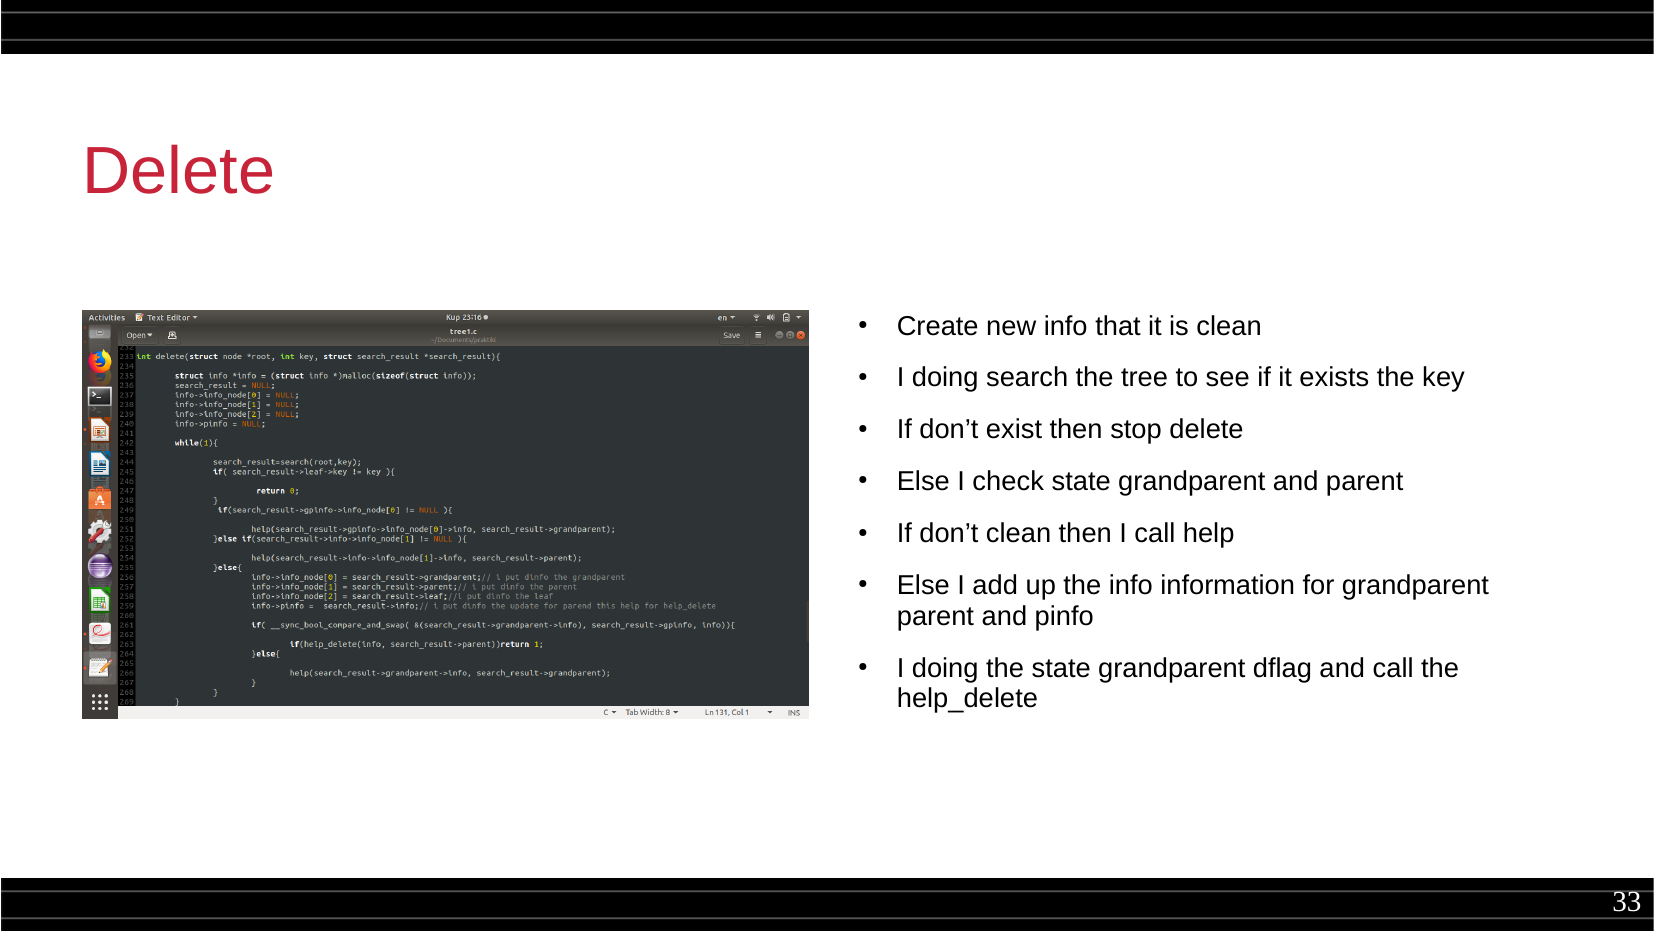

# Delete
Create new info that it is clean
I doing search the tree to see if it exists the key
If don’t exist then stop delete
Else I check state grandparent and parent
If don’t clean then I call help
Else I add up the info information for grandparent parent and pinfo
I doing the state grandparent dflag and call the help_delete